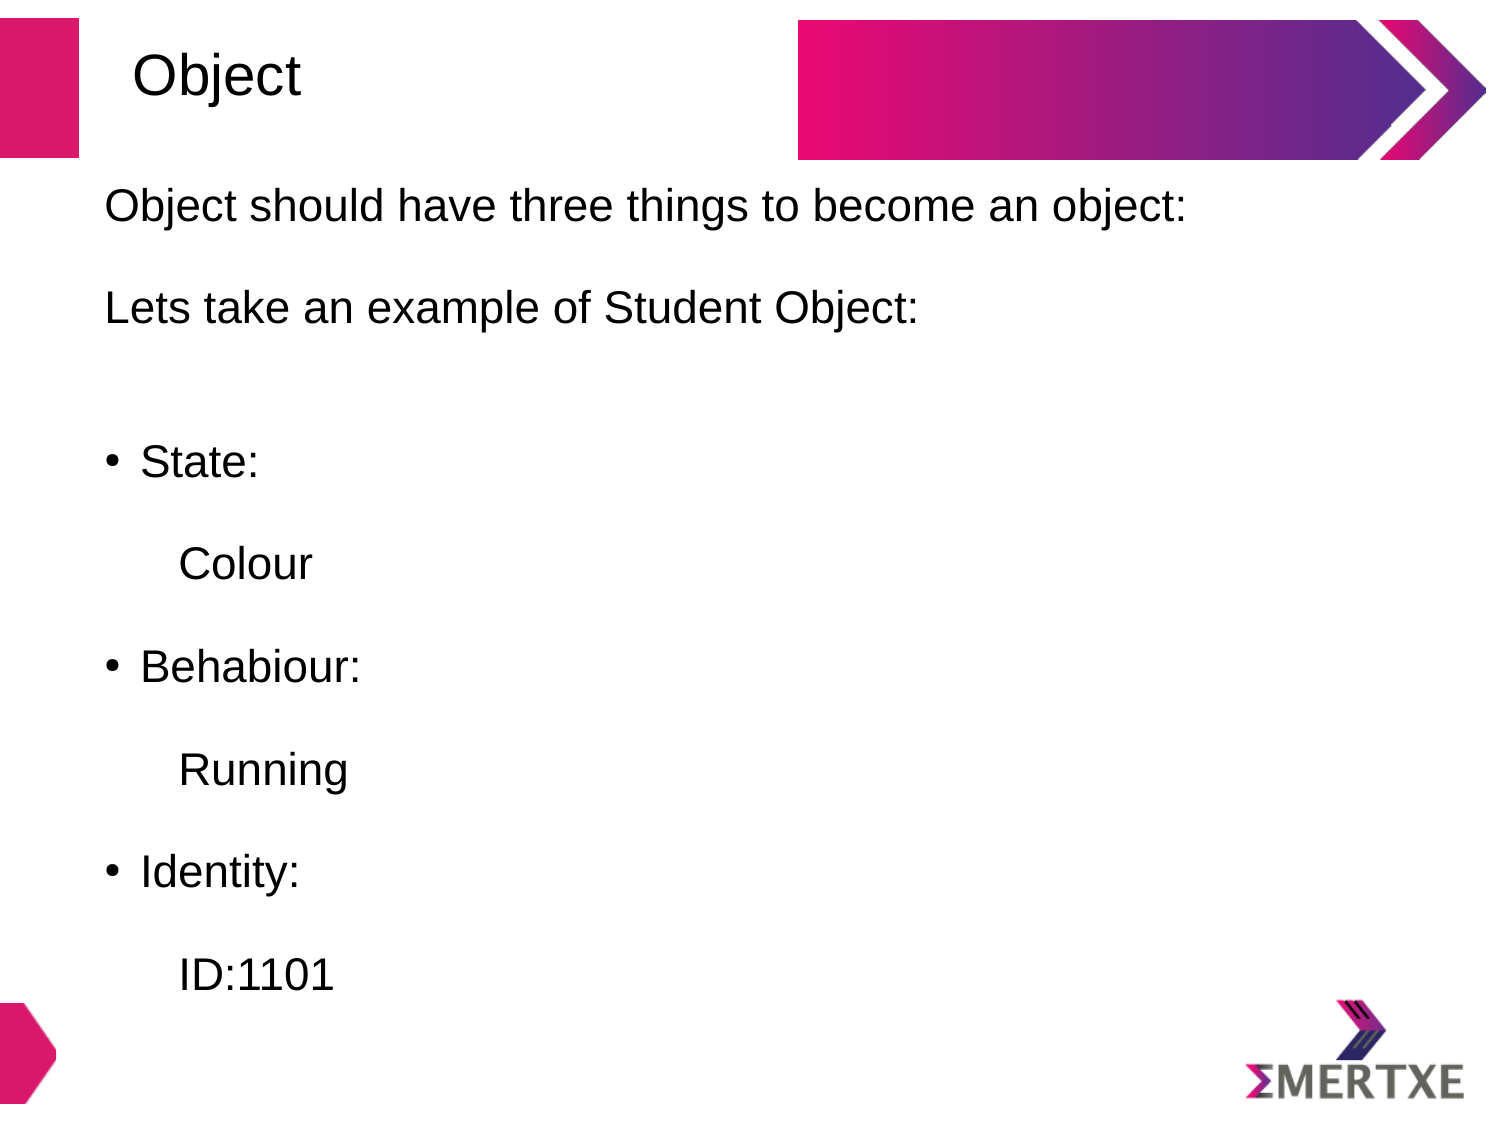

Object
Object should have three things to become an object:
Lets take an example of Student Object:
State:
	Colour
Behabiour:
	Running
Identity:
	ID:1101